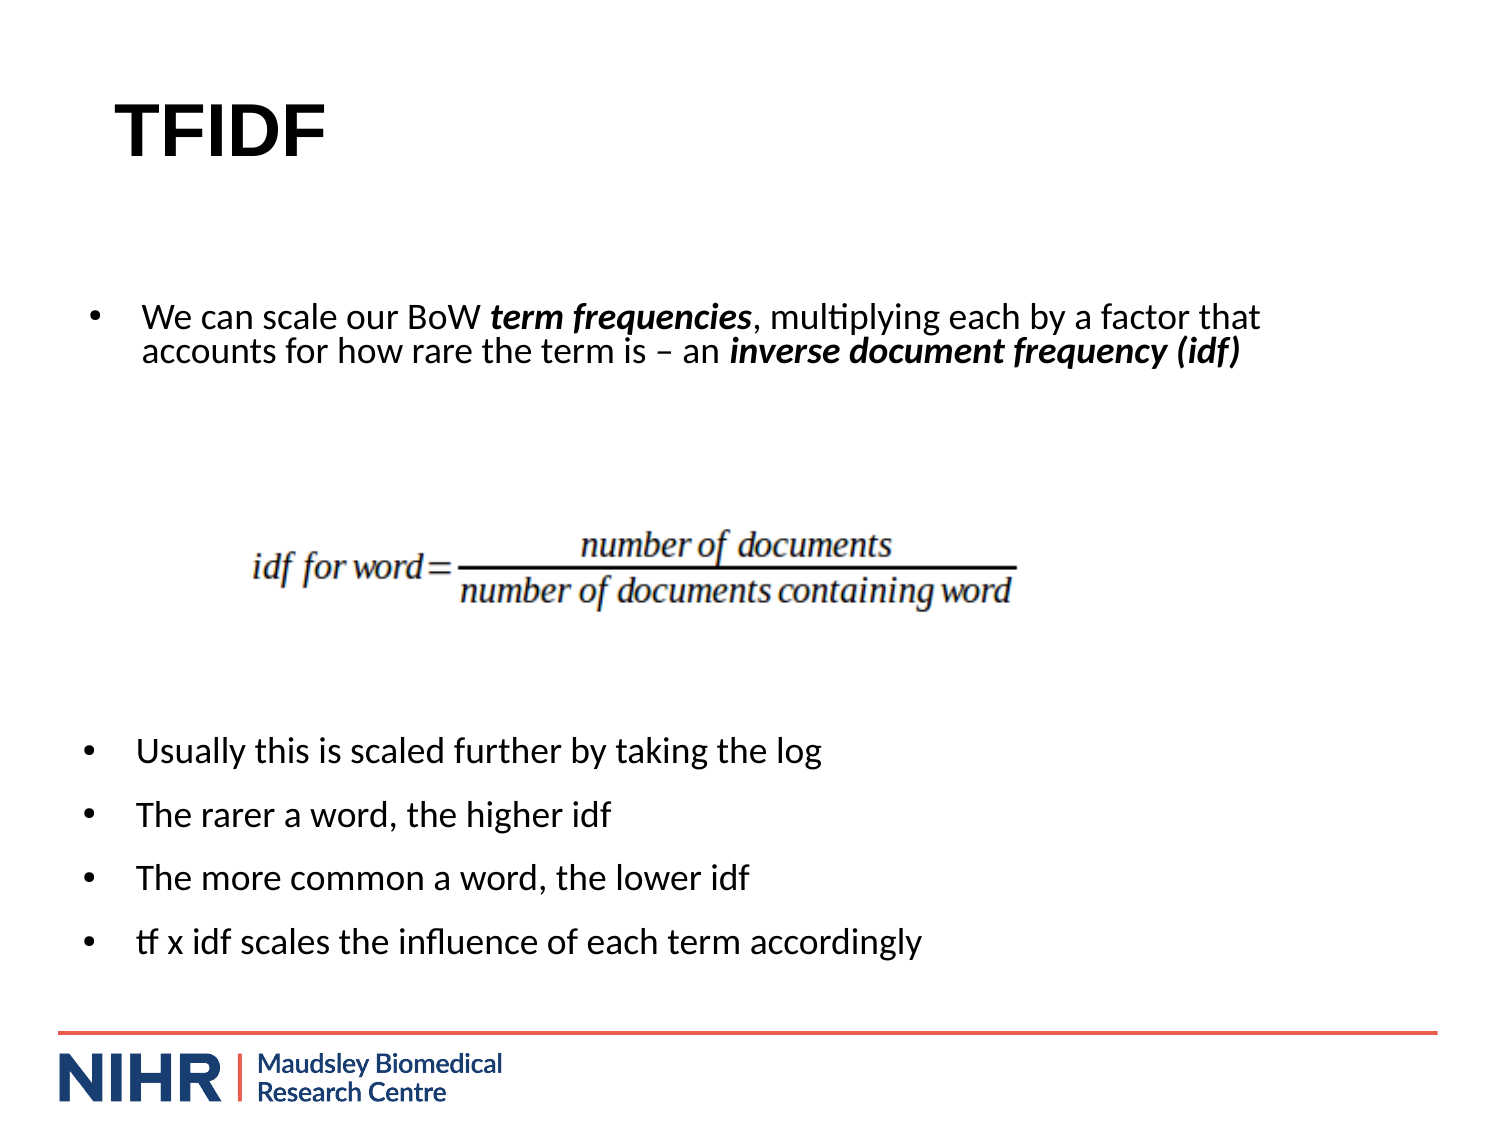

TFIDF
# We can scale our BoW term frequencies, multiplying each by a factor that accounts for how rare the term is – an inverse document frequency (idf)
Usually this is scaled further by taking the log
The rarer a word, the higher idf
The more common a word, the lower idf
tf x idf scales the influence of each term accordingly